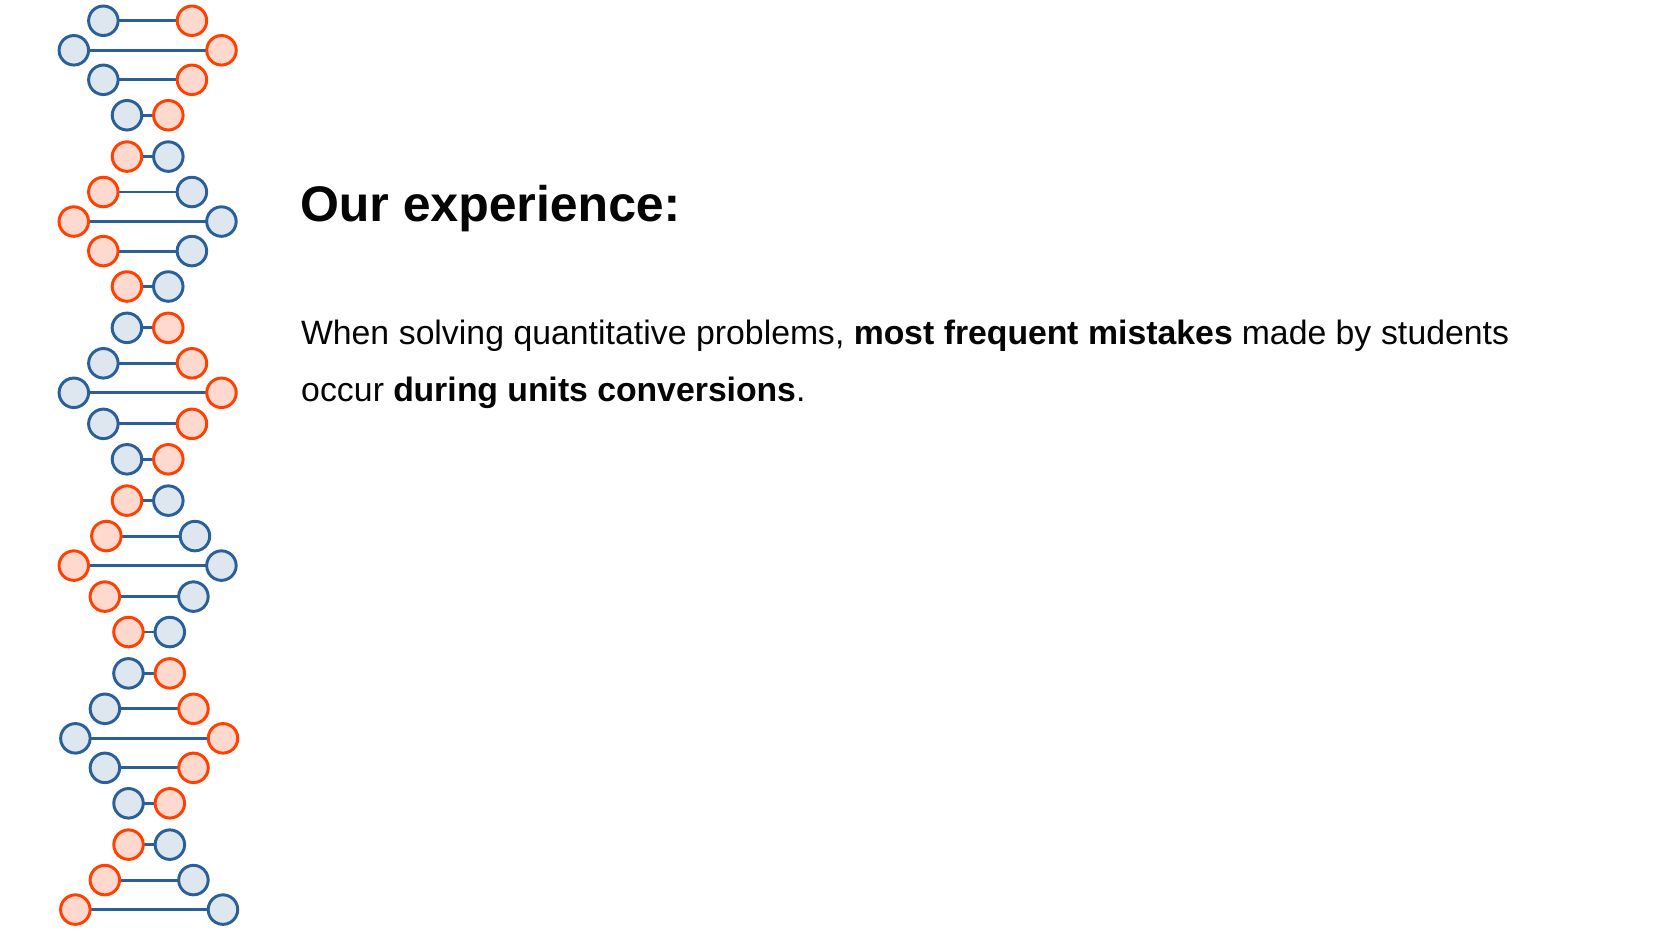

# Our experience:
When solving quantitative problems, most frequent mistakes made by students occur during units conversions.